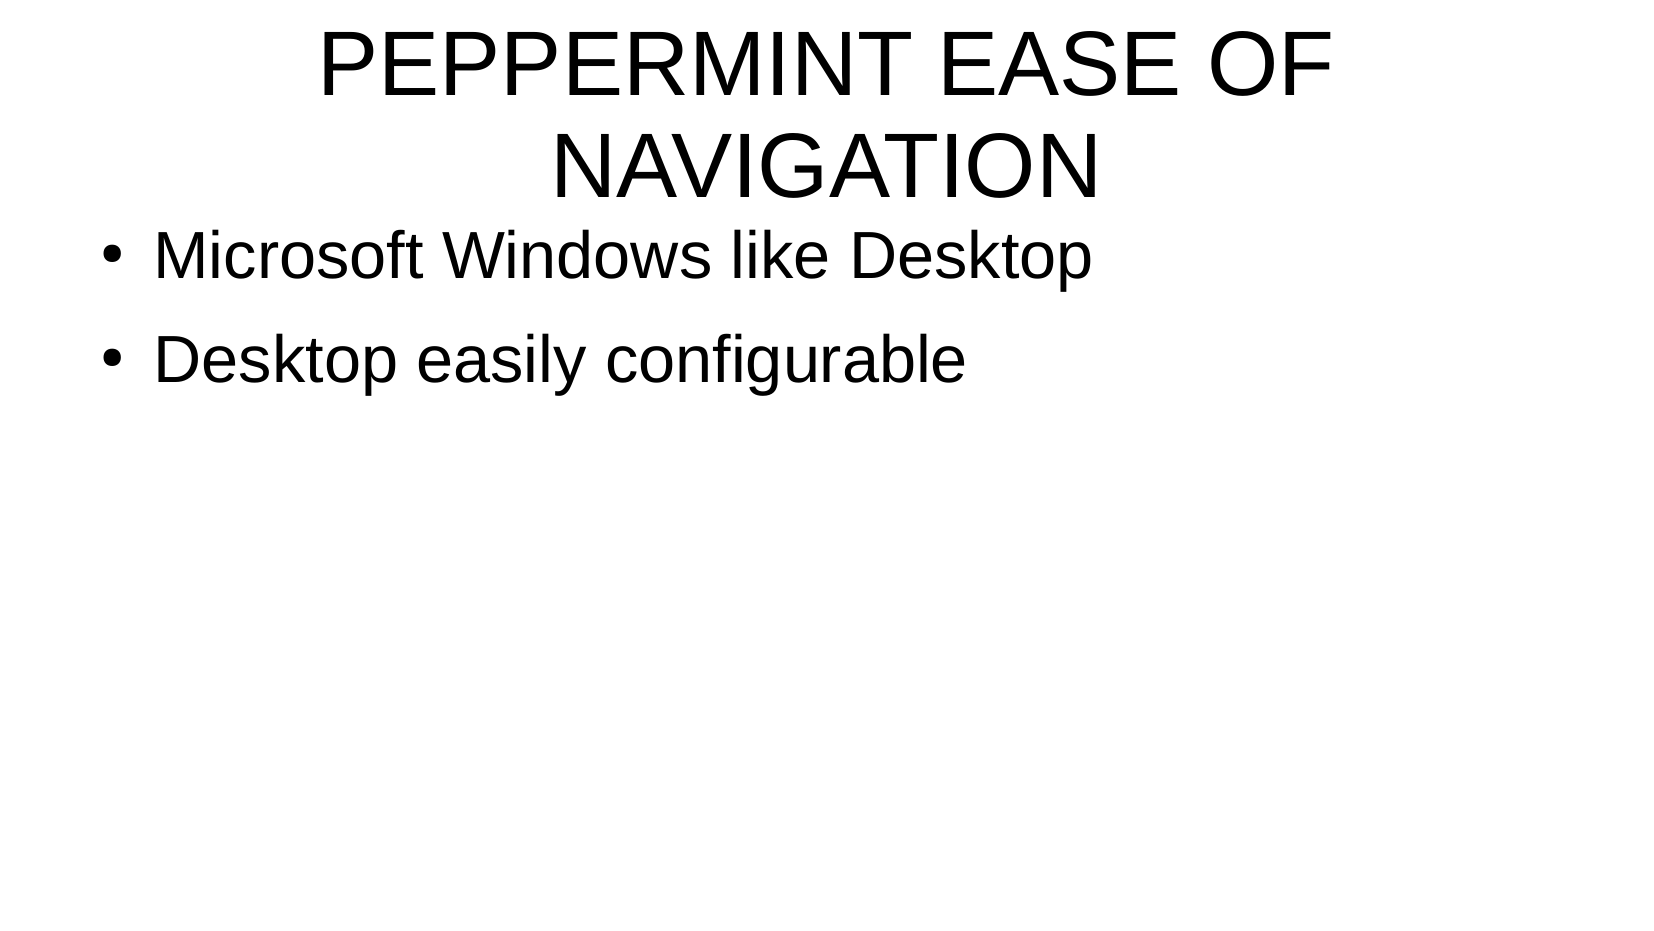

# PEPPERMINT EASE OF NAVIGATION
Microsoft Windows like Desktop
Desktop easily configurable